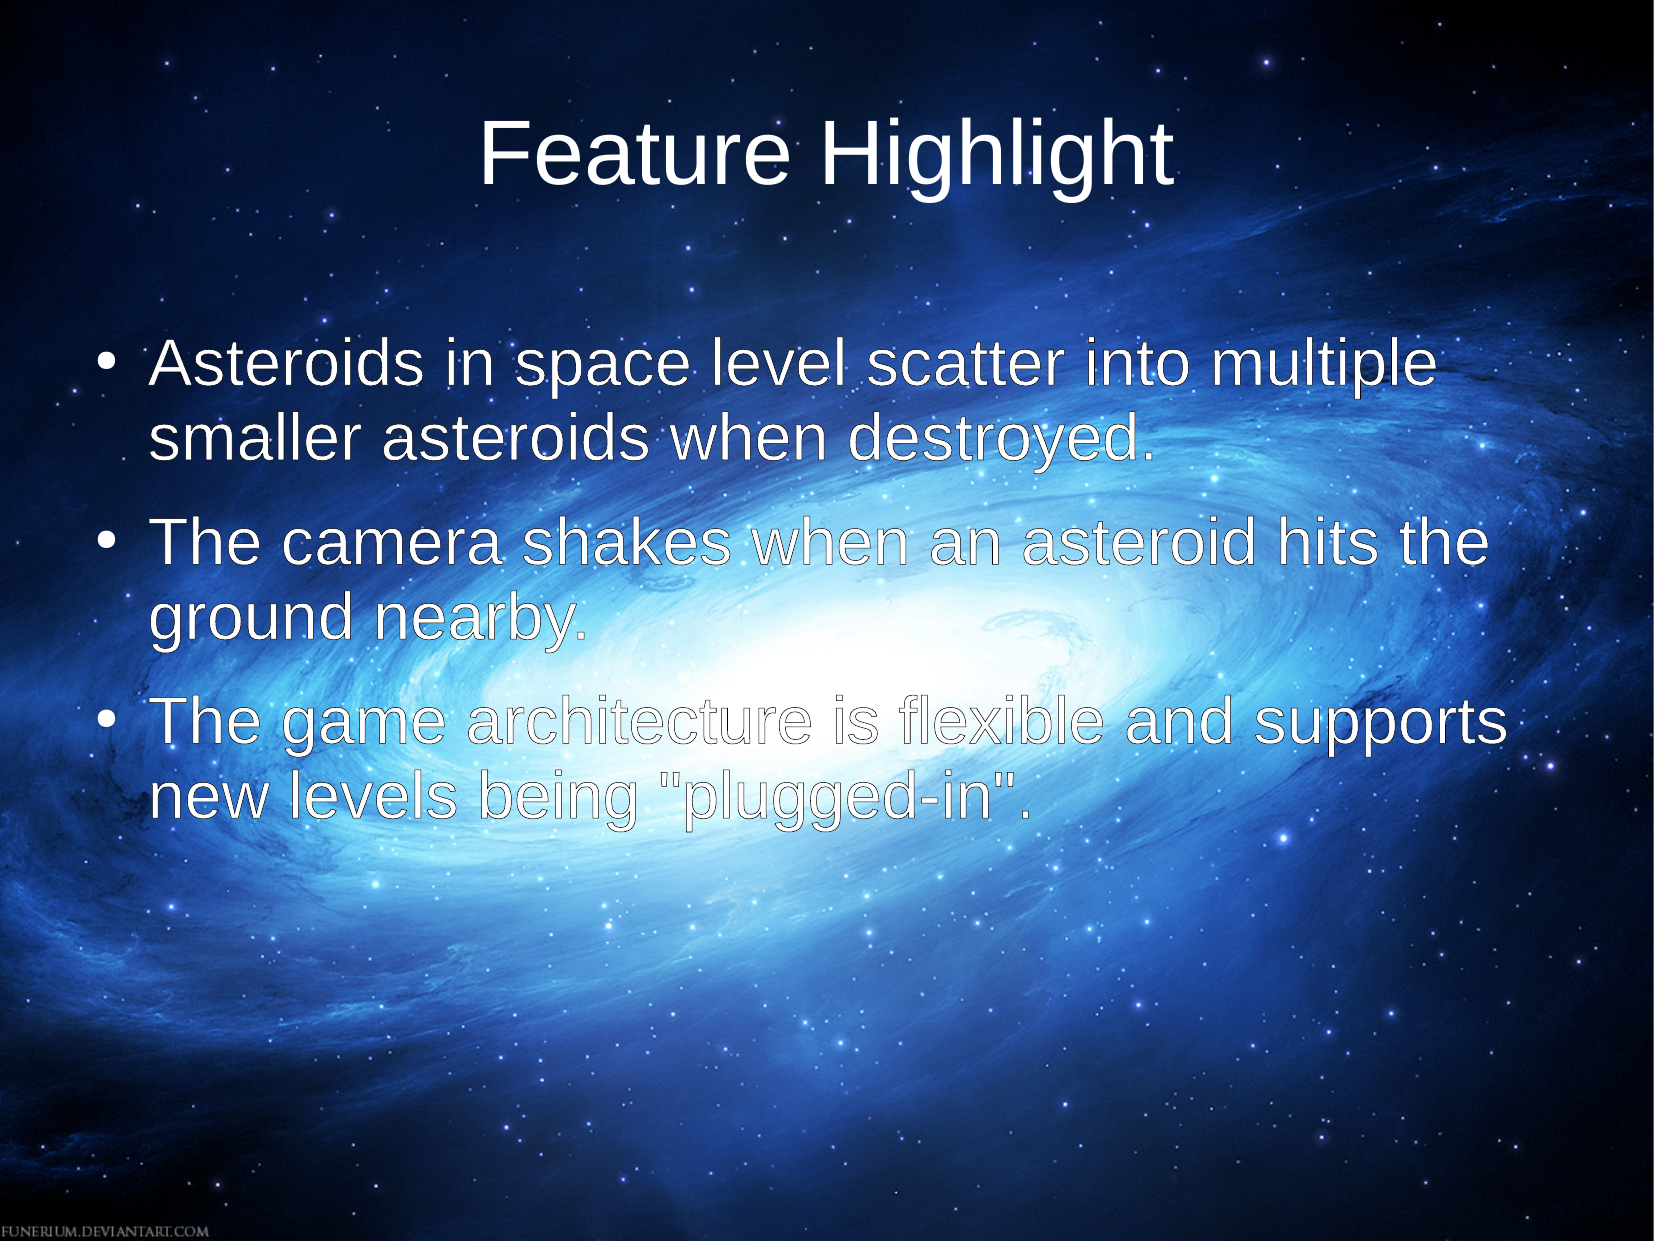

# Feature Highlight
Asteroids in space level scatter into multiple smaller asteroids when destroyed.
The camera shakes when an asteroid hits the ground nearby.
The game architecture is flexible and supports new levels being "plugged-in".